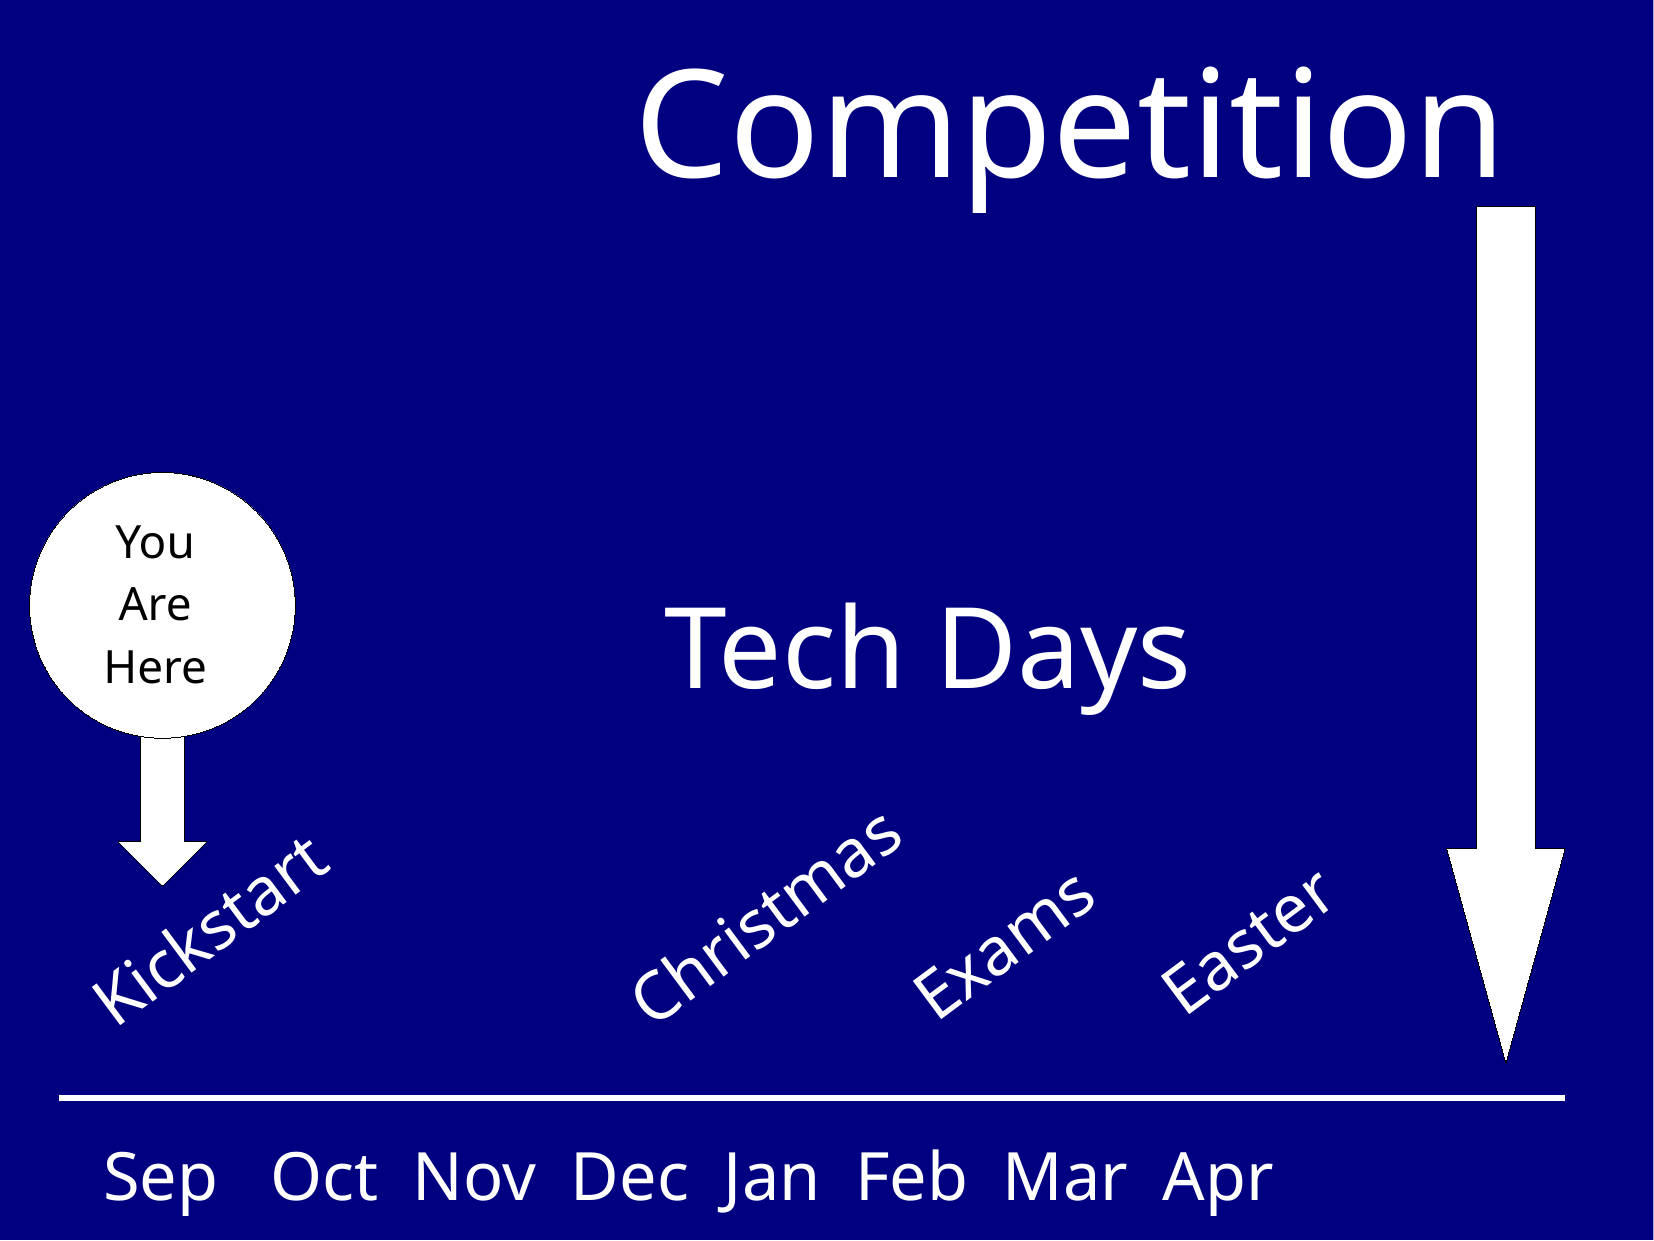

Competition
You
Are
Here
Tech Days
Christmas
Kickstart
Easter
Exams
Sep Oct Nov Dec Jan Feb Mar Apr